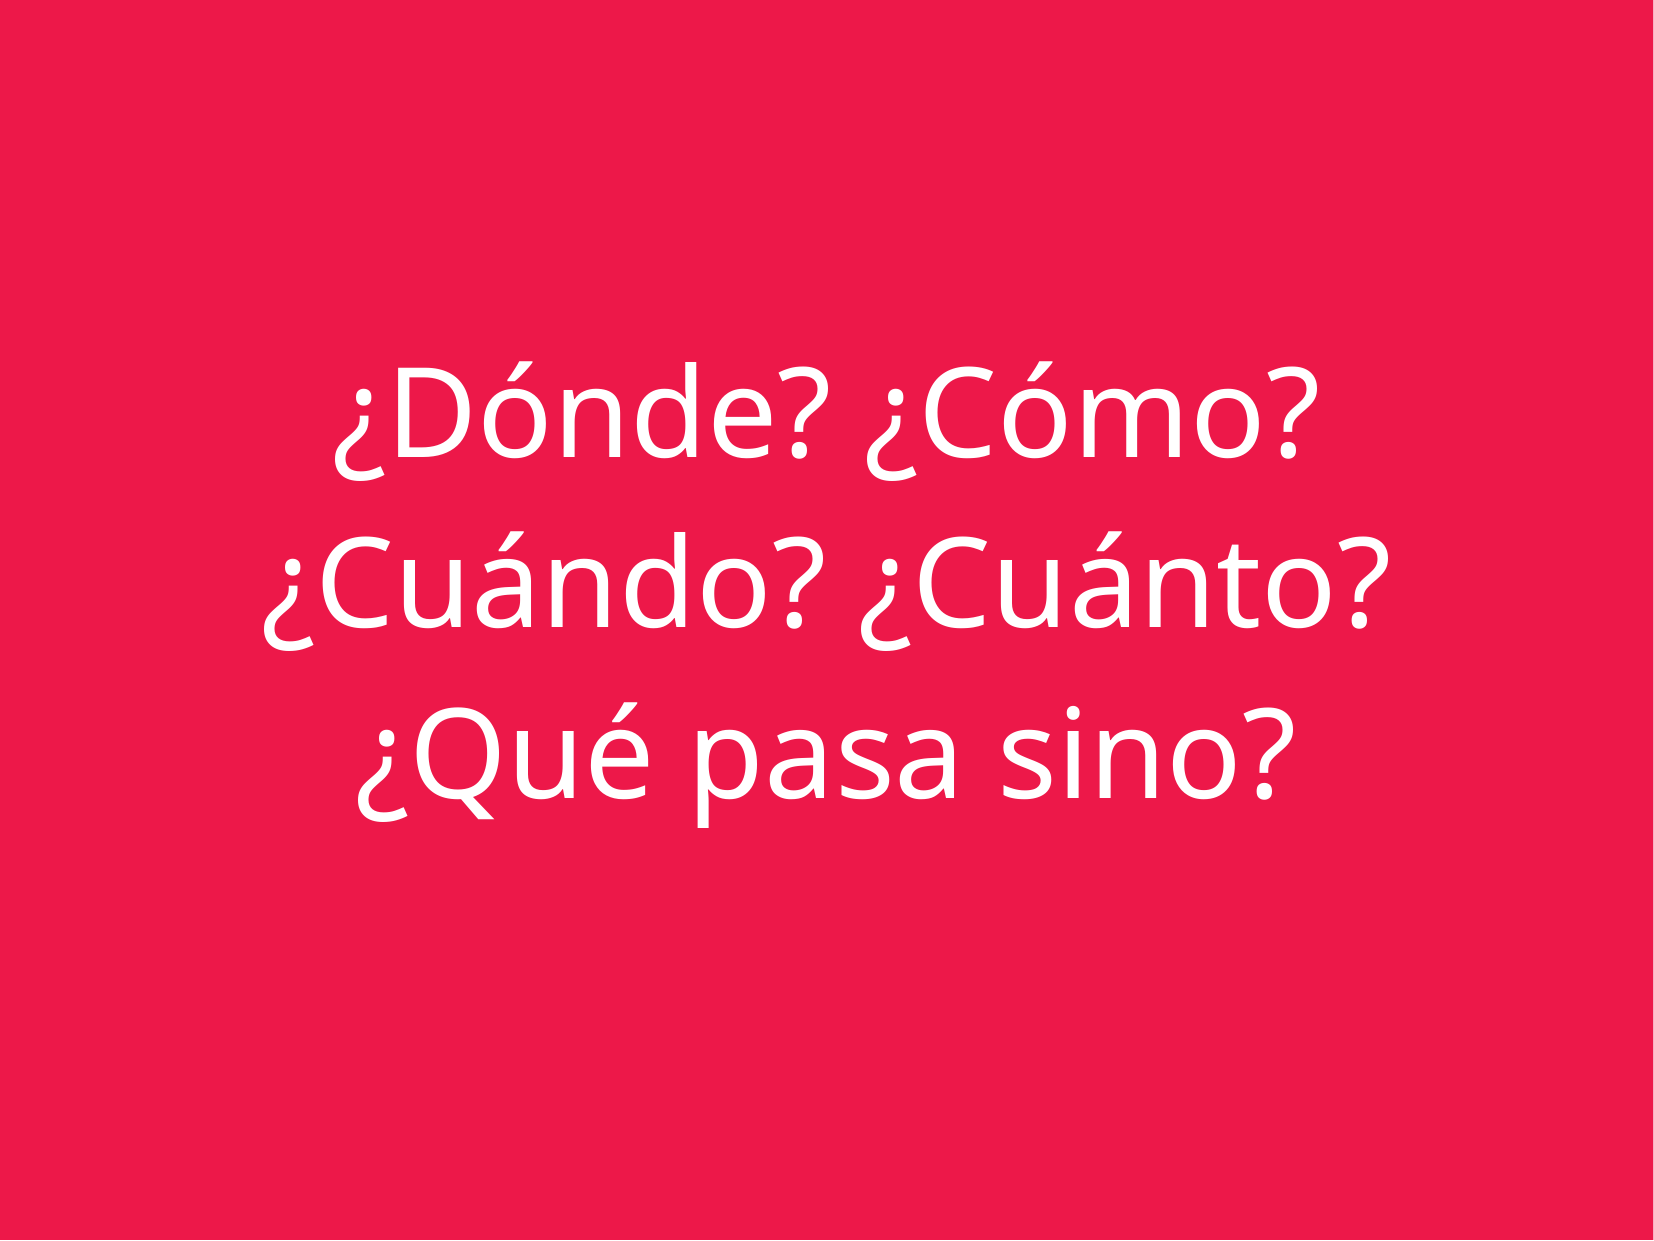

# ¿Dónde? ¿Cómo?
¿Cuándo? ¿Cuánto?
¿Qué pasa sino?